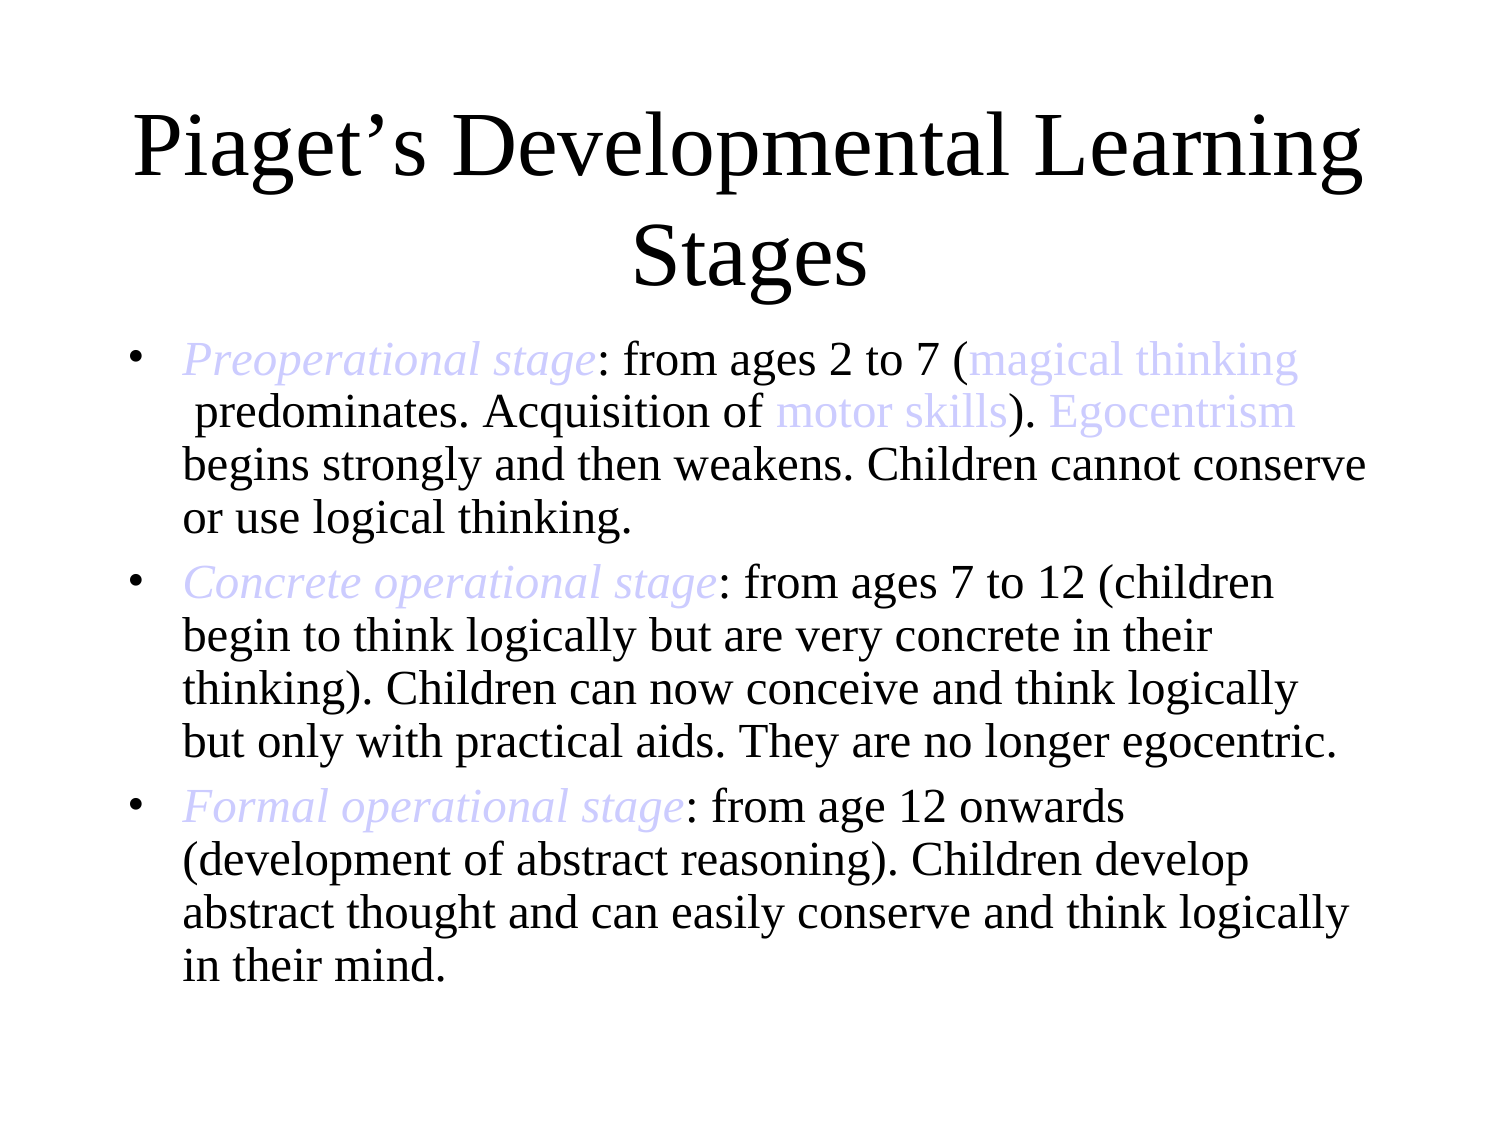

# Piaget’s Developmental Learning Stages
Preoperational stage: from ages 2 to 7 (magical thinking predominates. Acquisition of motor skills). Egocentrism begins strongly and then weakens. Children cannot conserve or use logical thinking.
Concrete operational stage: from ages 7 to 12 (children begin to think logically but are very concrete in their thinking). Children can now conceive and think logically but only with practical aids. They are no longer egocentric.
Formal operational stage: from age 12 onwards (development of abstract reasoning). Children develop abstract thought and can easily conserve and think logically in their mind.